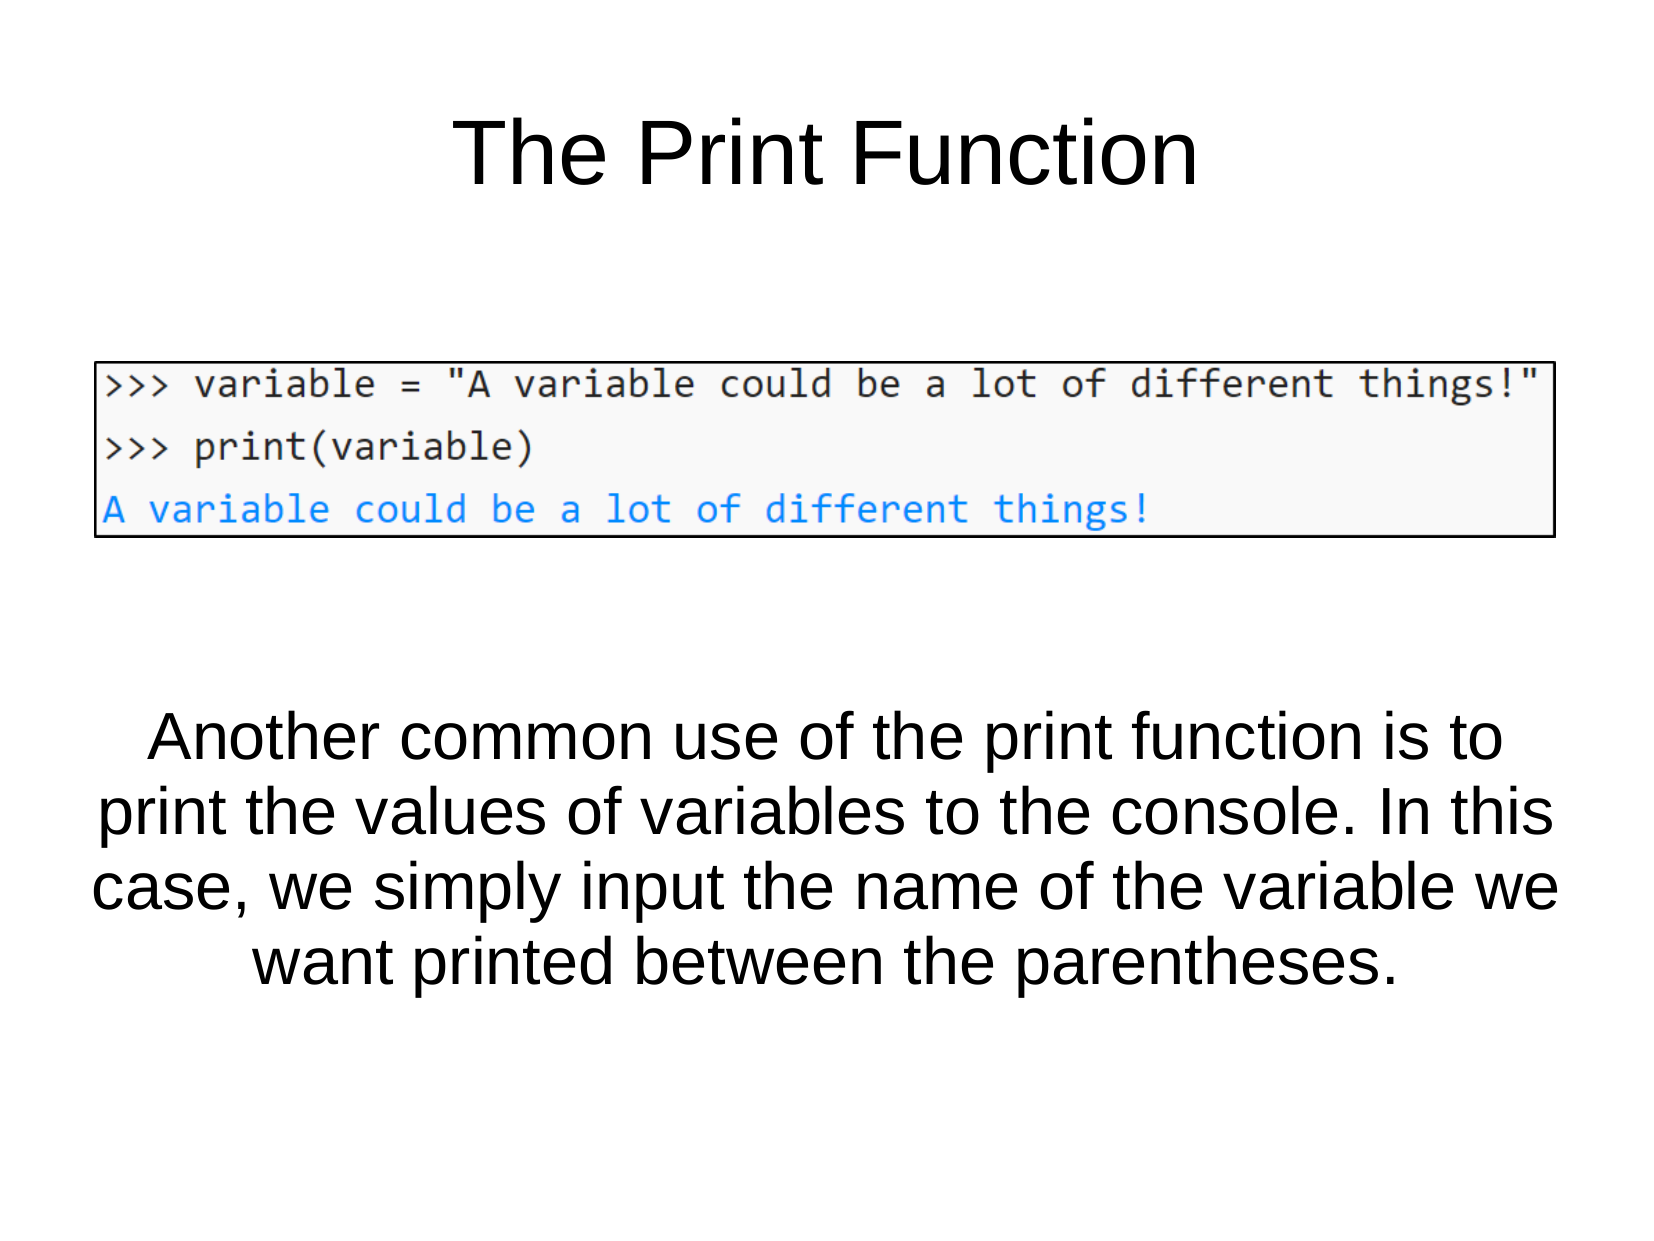

# The Print Function
Another common use of the print function is to print the values of variables to the console. In this case, we simply input the name of the variable we want printed between the parentheses.